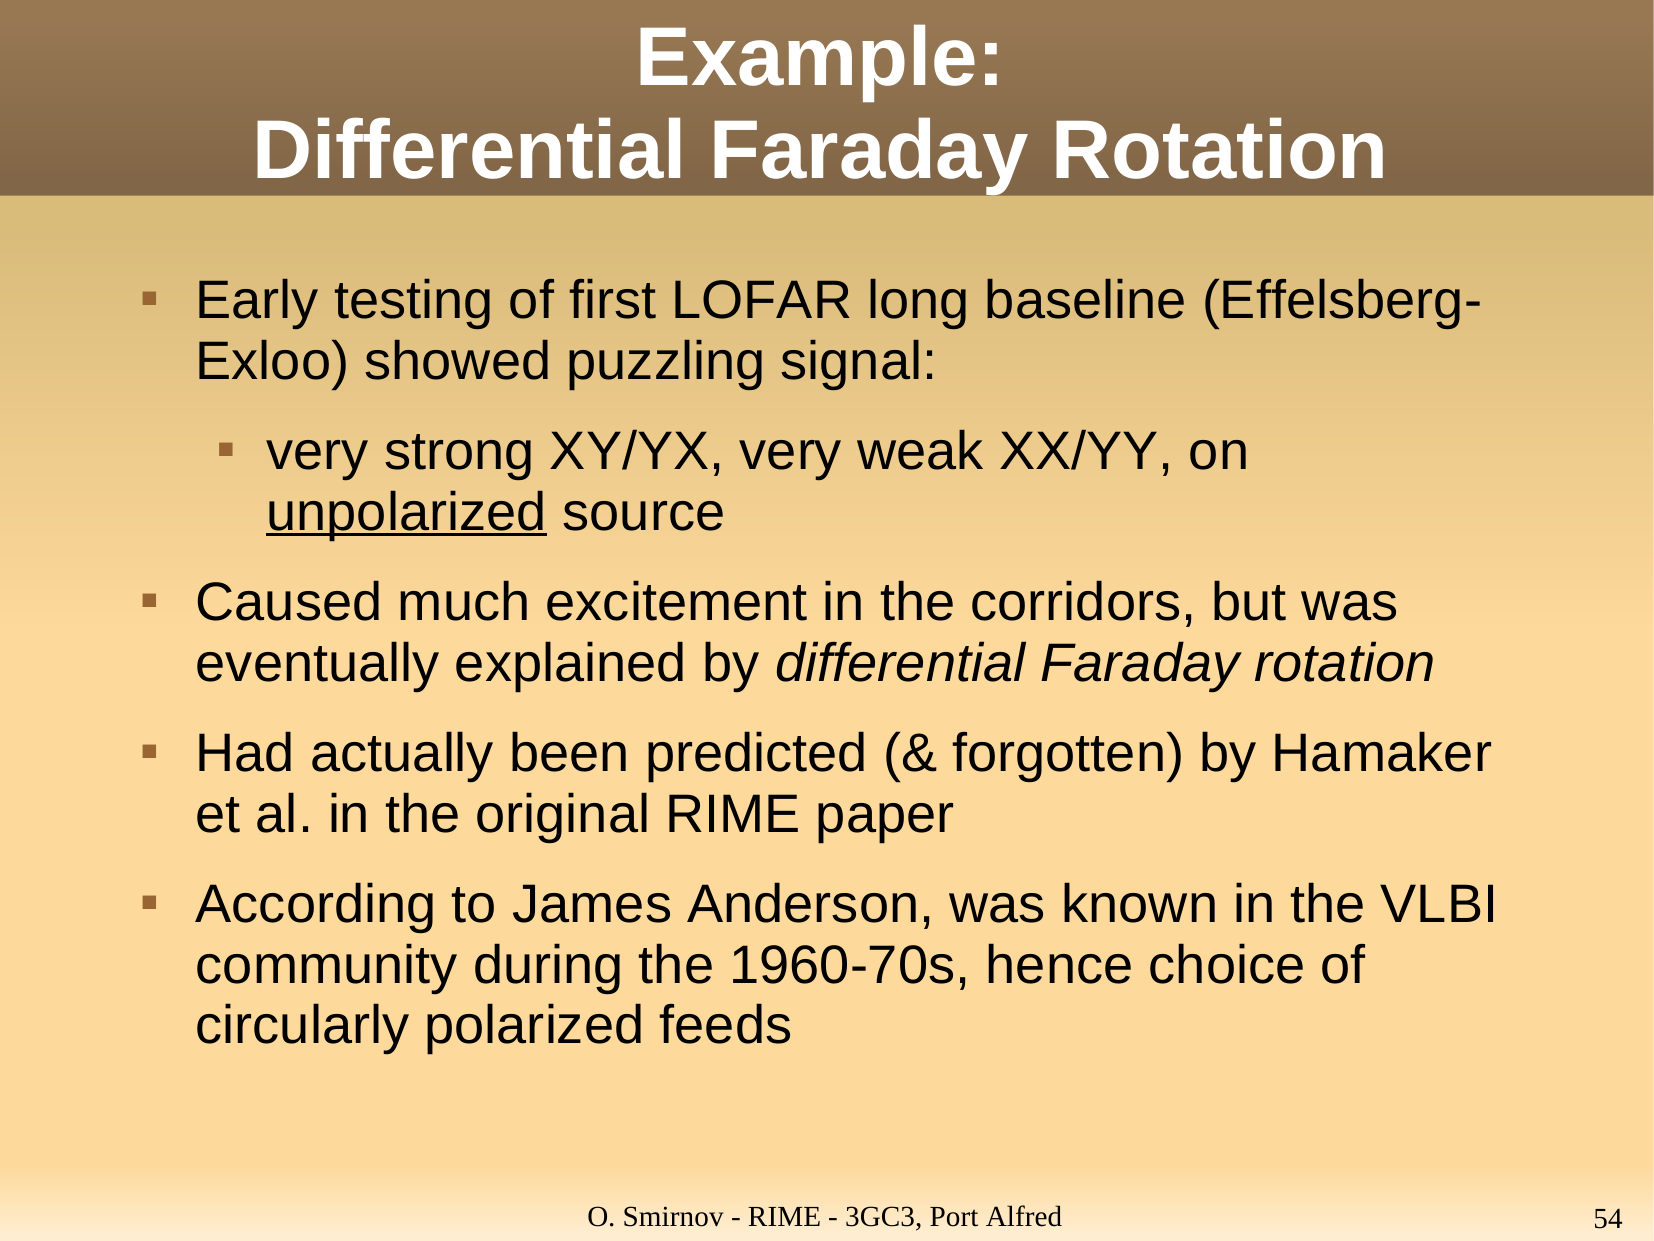

# Example: Differential Faraday Rotation
Early testing of first LOFAR long baseline (Effelsberg-Exloo) showed puzzling signal:
very strong XY/YX, very weak XX/YY, on unpolarized source
Caused much excitement in the corridors, but was eventually explained by differential Faraday rotation
Had actually been predicted (& forgotten) by Hamaker et al. in the original RIME paper
According to James Anderson, was known in the VLBI community during the 1960-70s, hence choice of circularly polarized feeds
O. Smirnov - RIME - 3GC3, Port Alfred
54